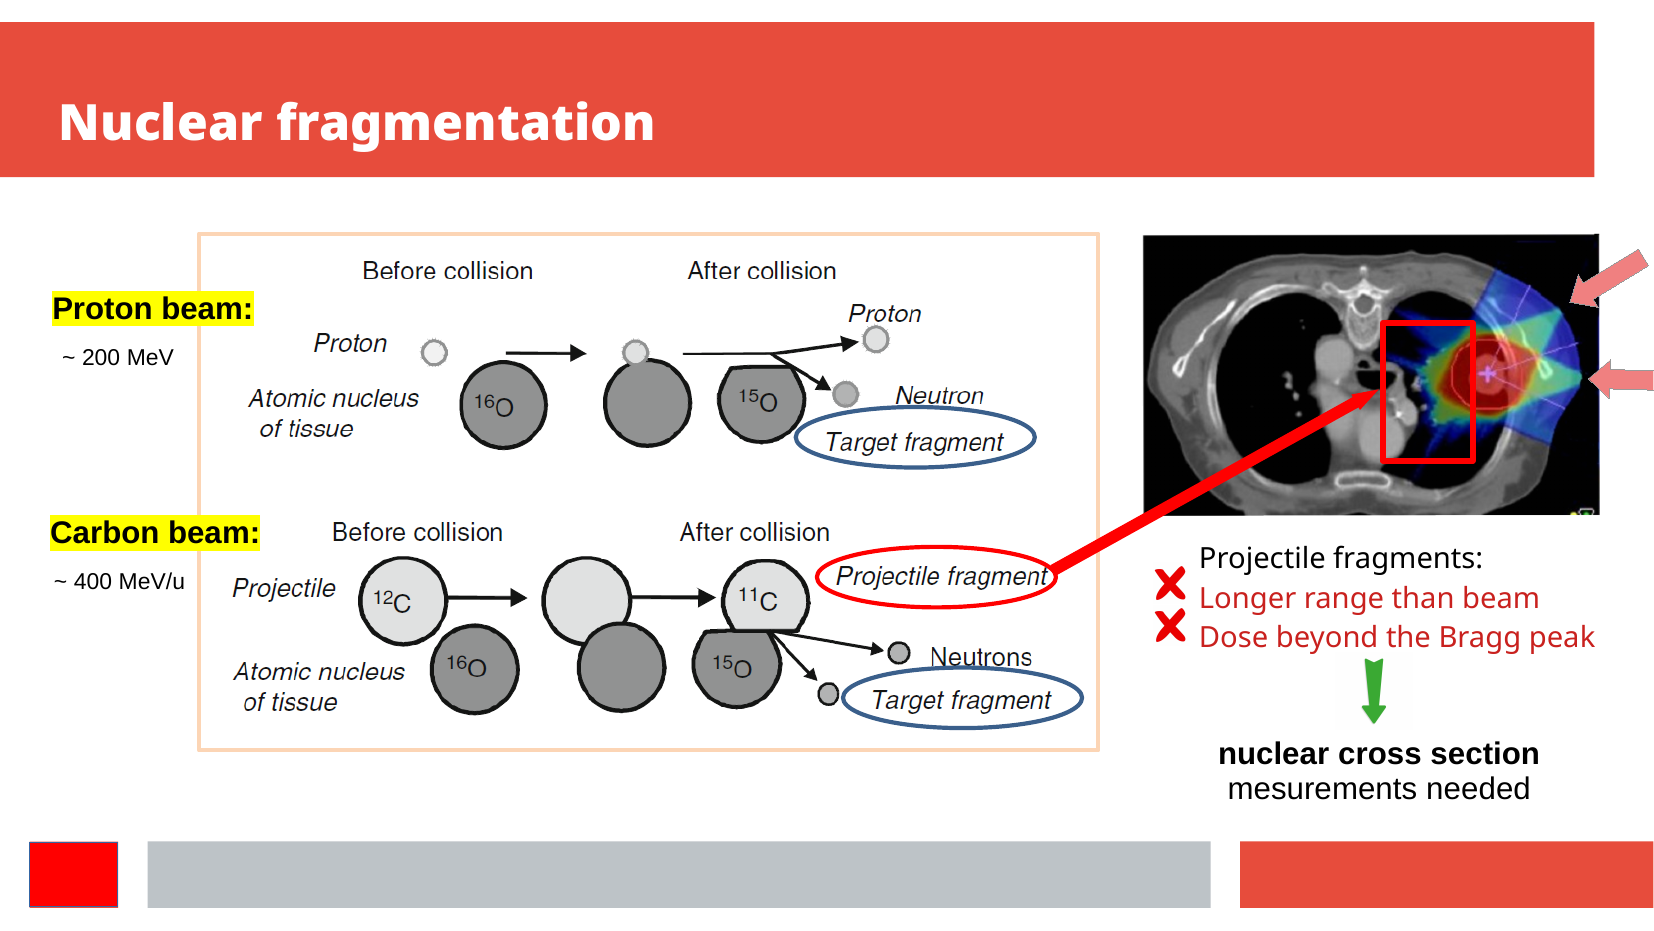

# Nuclear fragmentation
Proton beam:
~ 200 MeV
Carbon beam:
Projectile fragments:
Longer range than beam
Dose beyond the Bragg peak
~ 400 MeV/u
nuclear cross section
mesurements needed
22